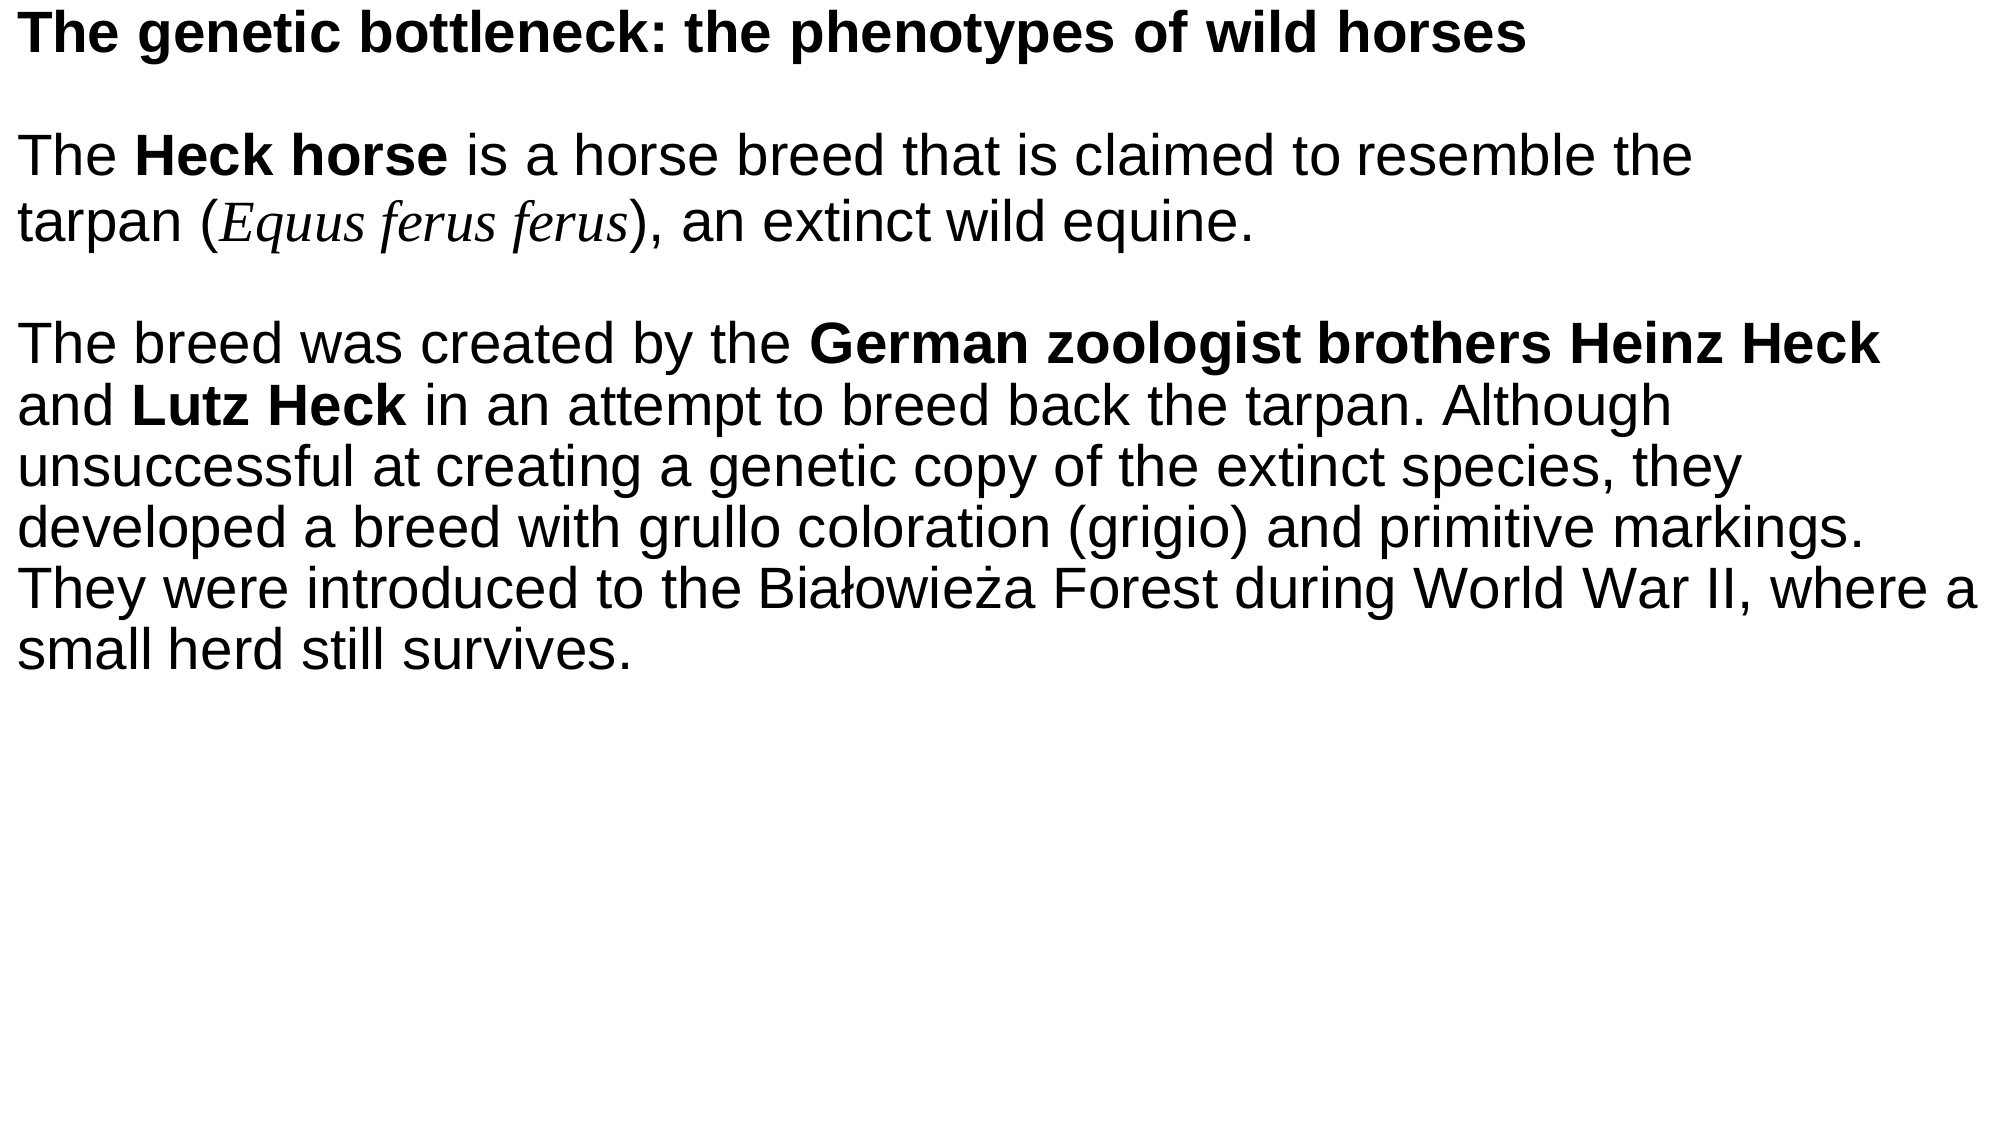

The genetic bottleneck: the phenotypes of wild horses
The Heck horse is a horse breed that is claimed to resemble the tarpan (Equus ferus ferus), an extinct wild equine.
The breed was created by the German zoologist brothers Heinz Heck and Lutz Heck in an attempt to breed back the tarpan. Although unsuccessful at creating a genetic copy of the extinct species, they developed a breed with grullo coloration (grigio) and primitive markings. They were introduced to the Białowieża Forest during World War II, where a small herd still survives.